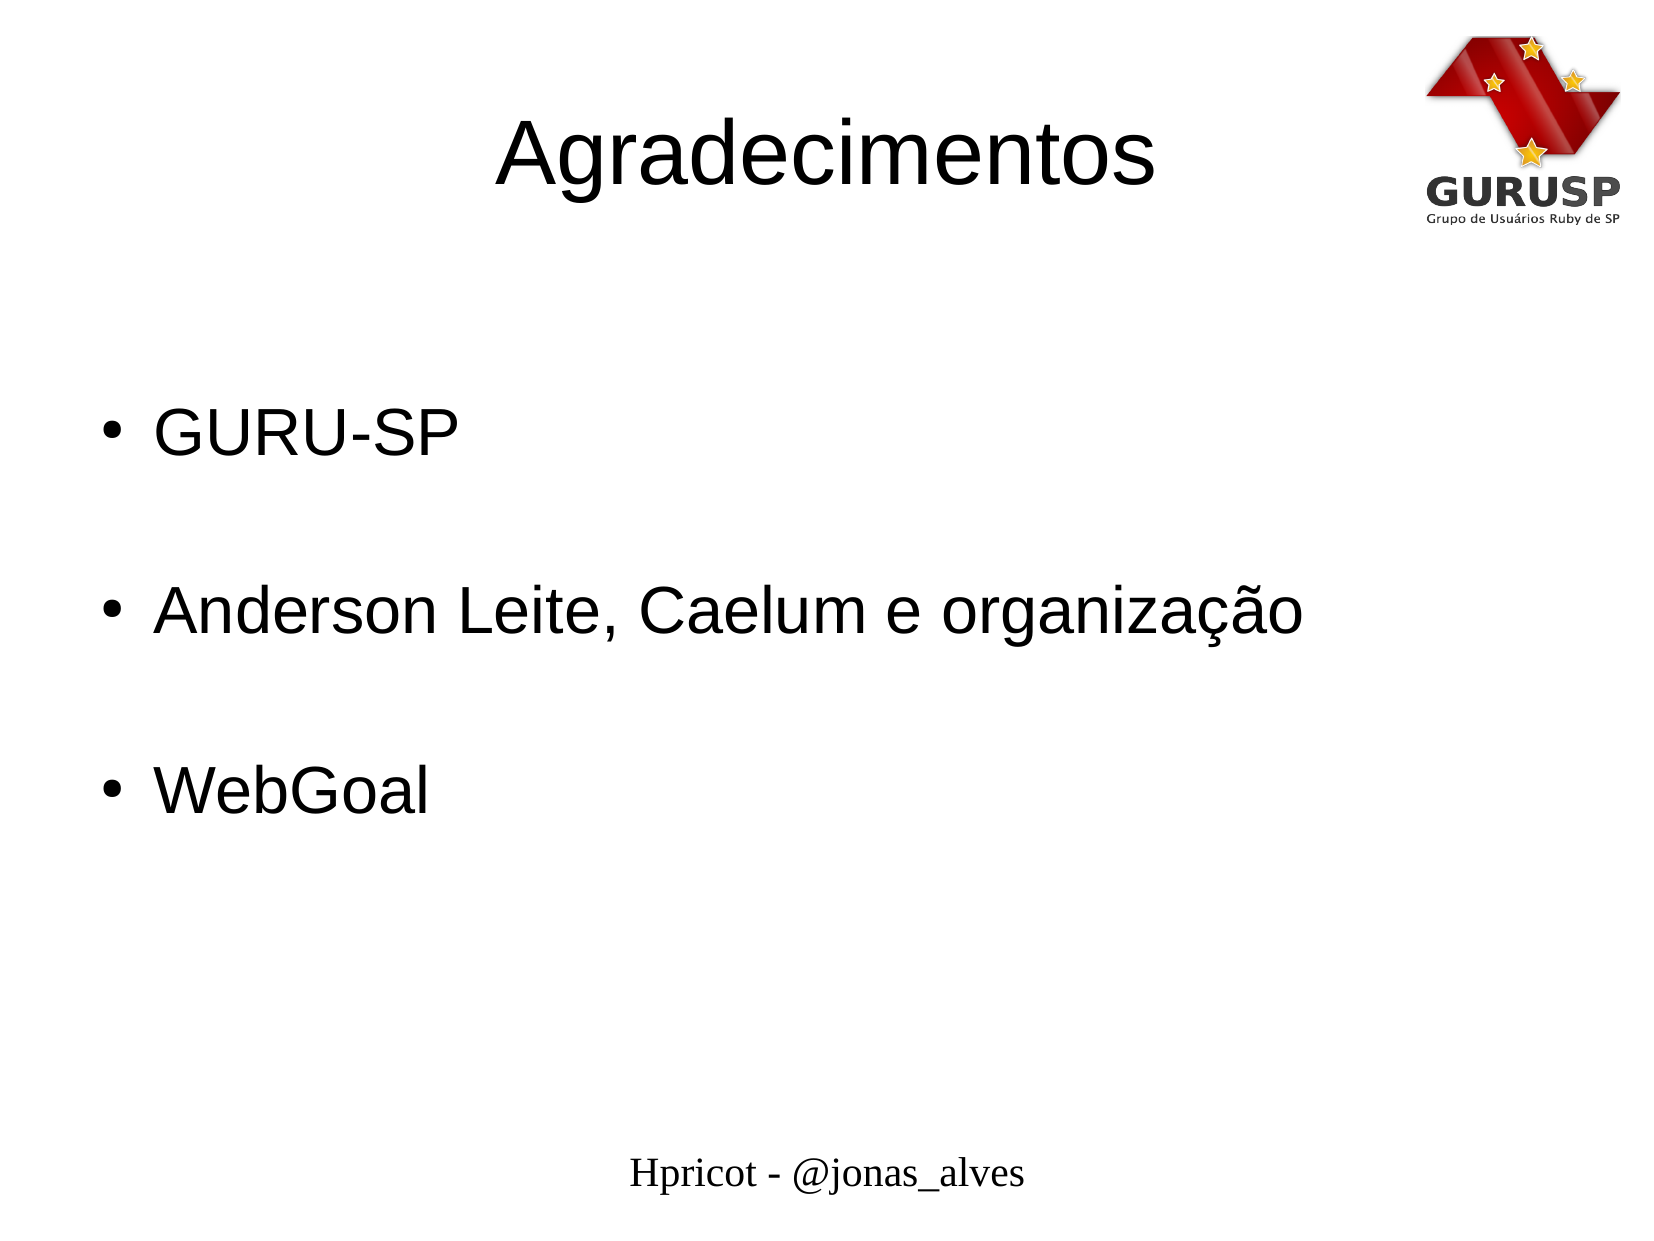

# Agradecimentos
GURU-SP
Anderson Leite, Caelum e organização
WebGoal